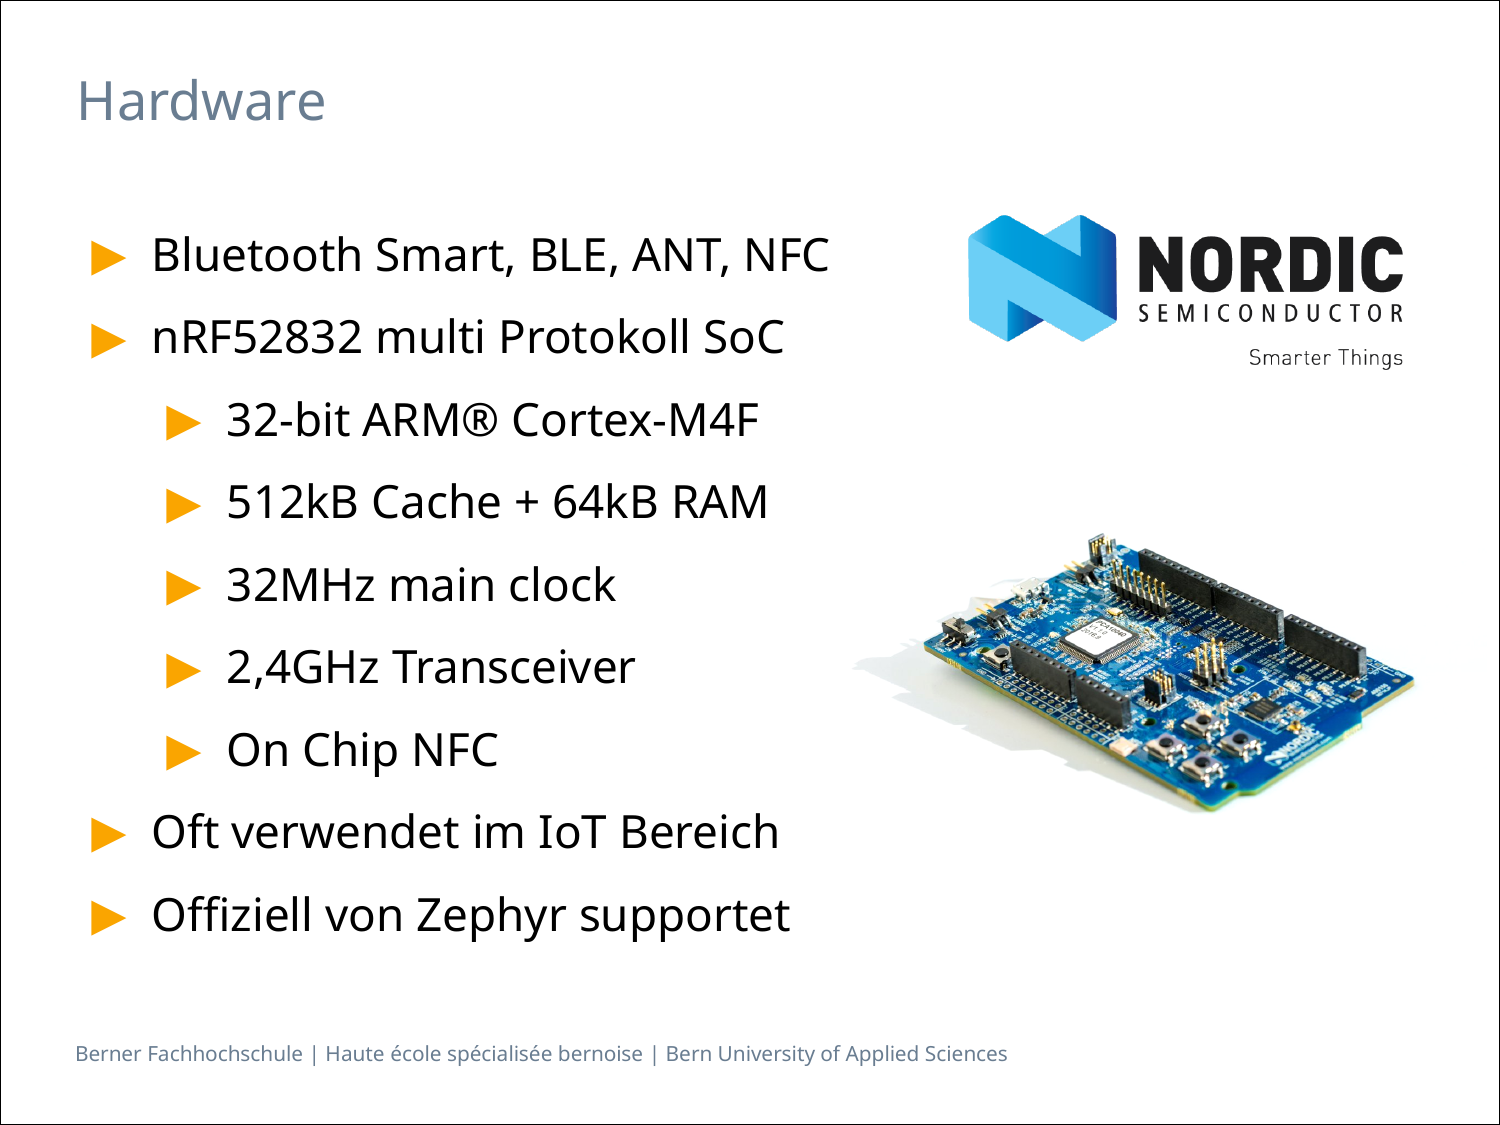

Hardware
# Bluetooth Smart, BLE, ANT, NFC
nRF52832 multi Protokoll SoC
32-bit ARM® Cortex-M4F
512kB Cache + 64kB RAM
32MHz main clock
2,4GHz Transceiver
On Chip NFC
Oft verwendet im IoT Bereich
Offiziell von Zephyr supportet